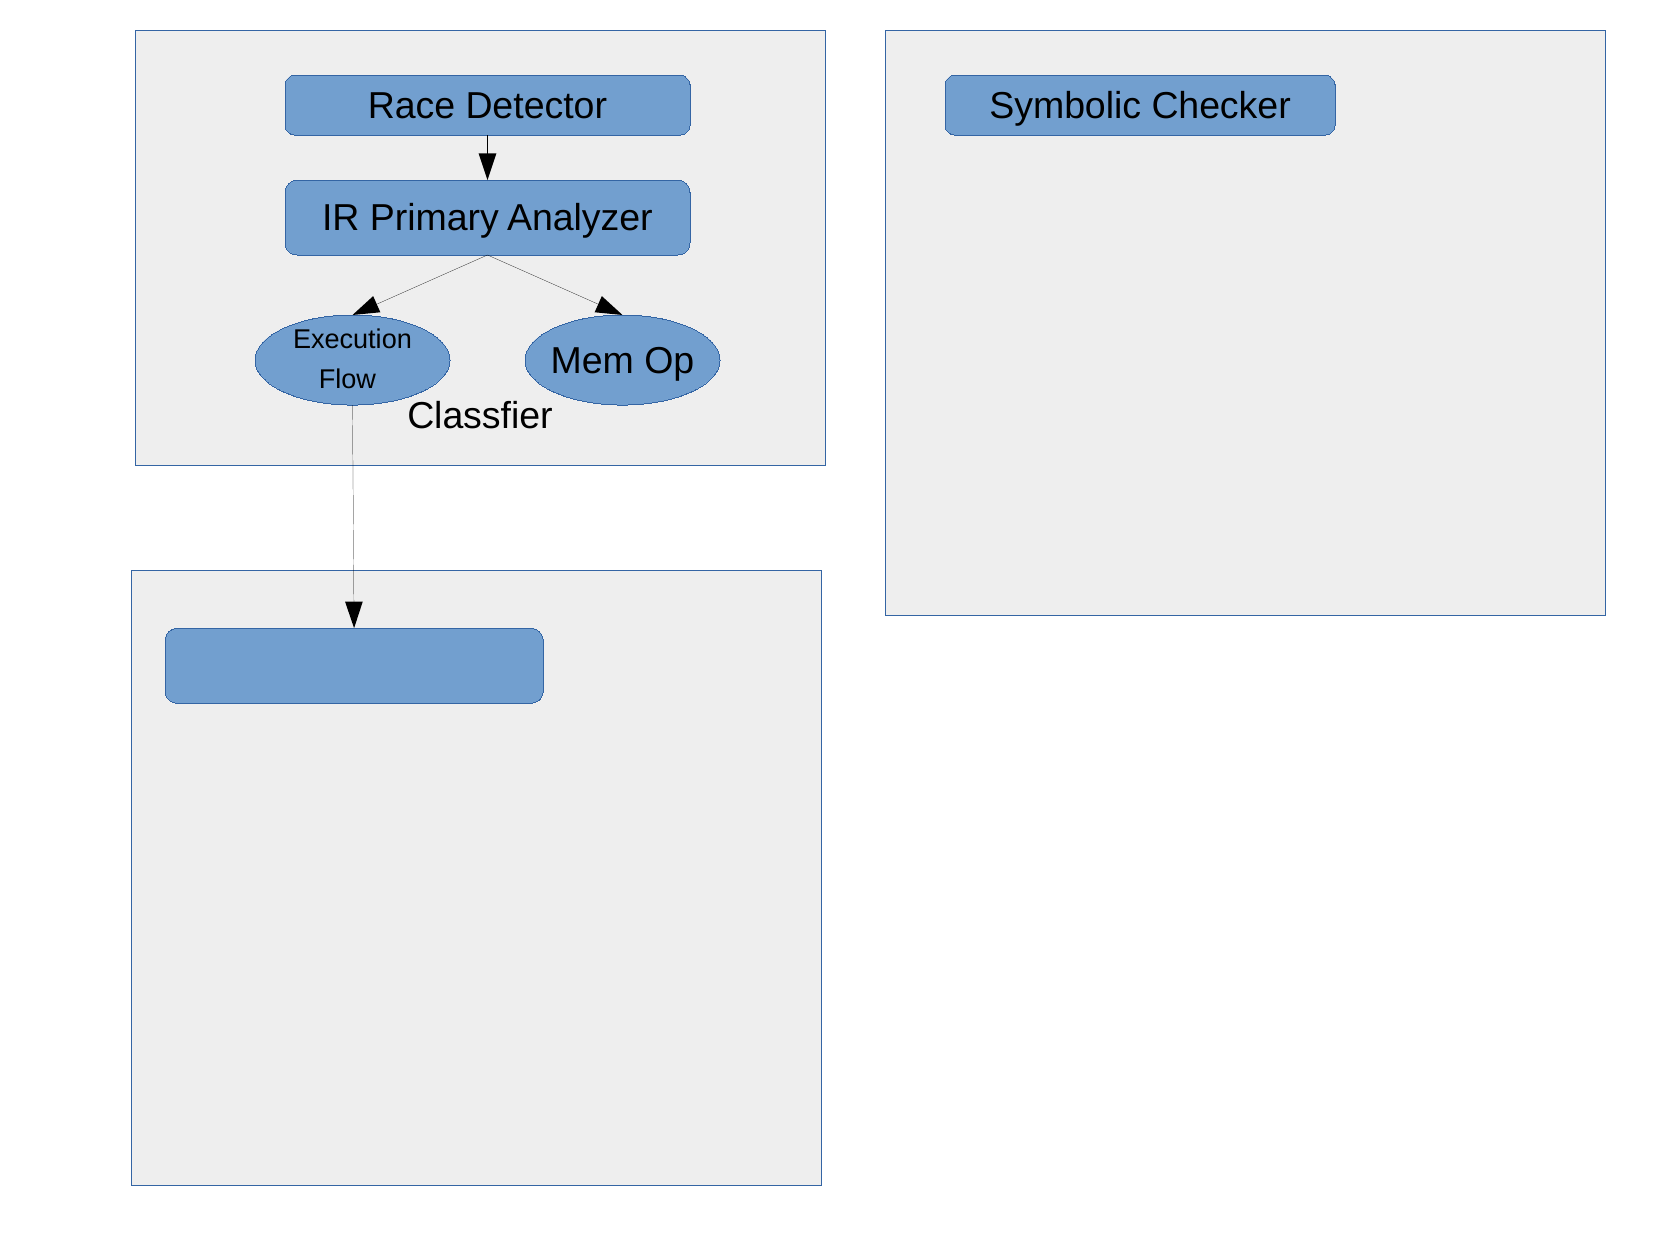

Classfier
Race Detector
Symbolic Checker
IR Primary Analyzer
Execution
Flow
Mem Op